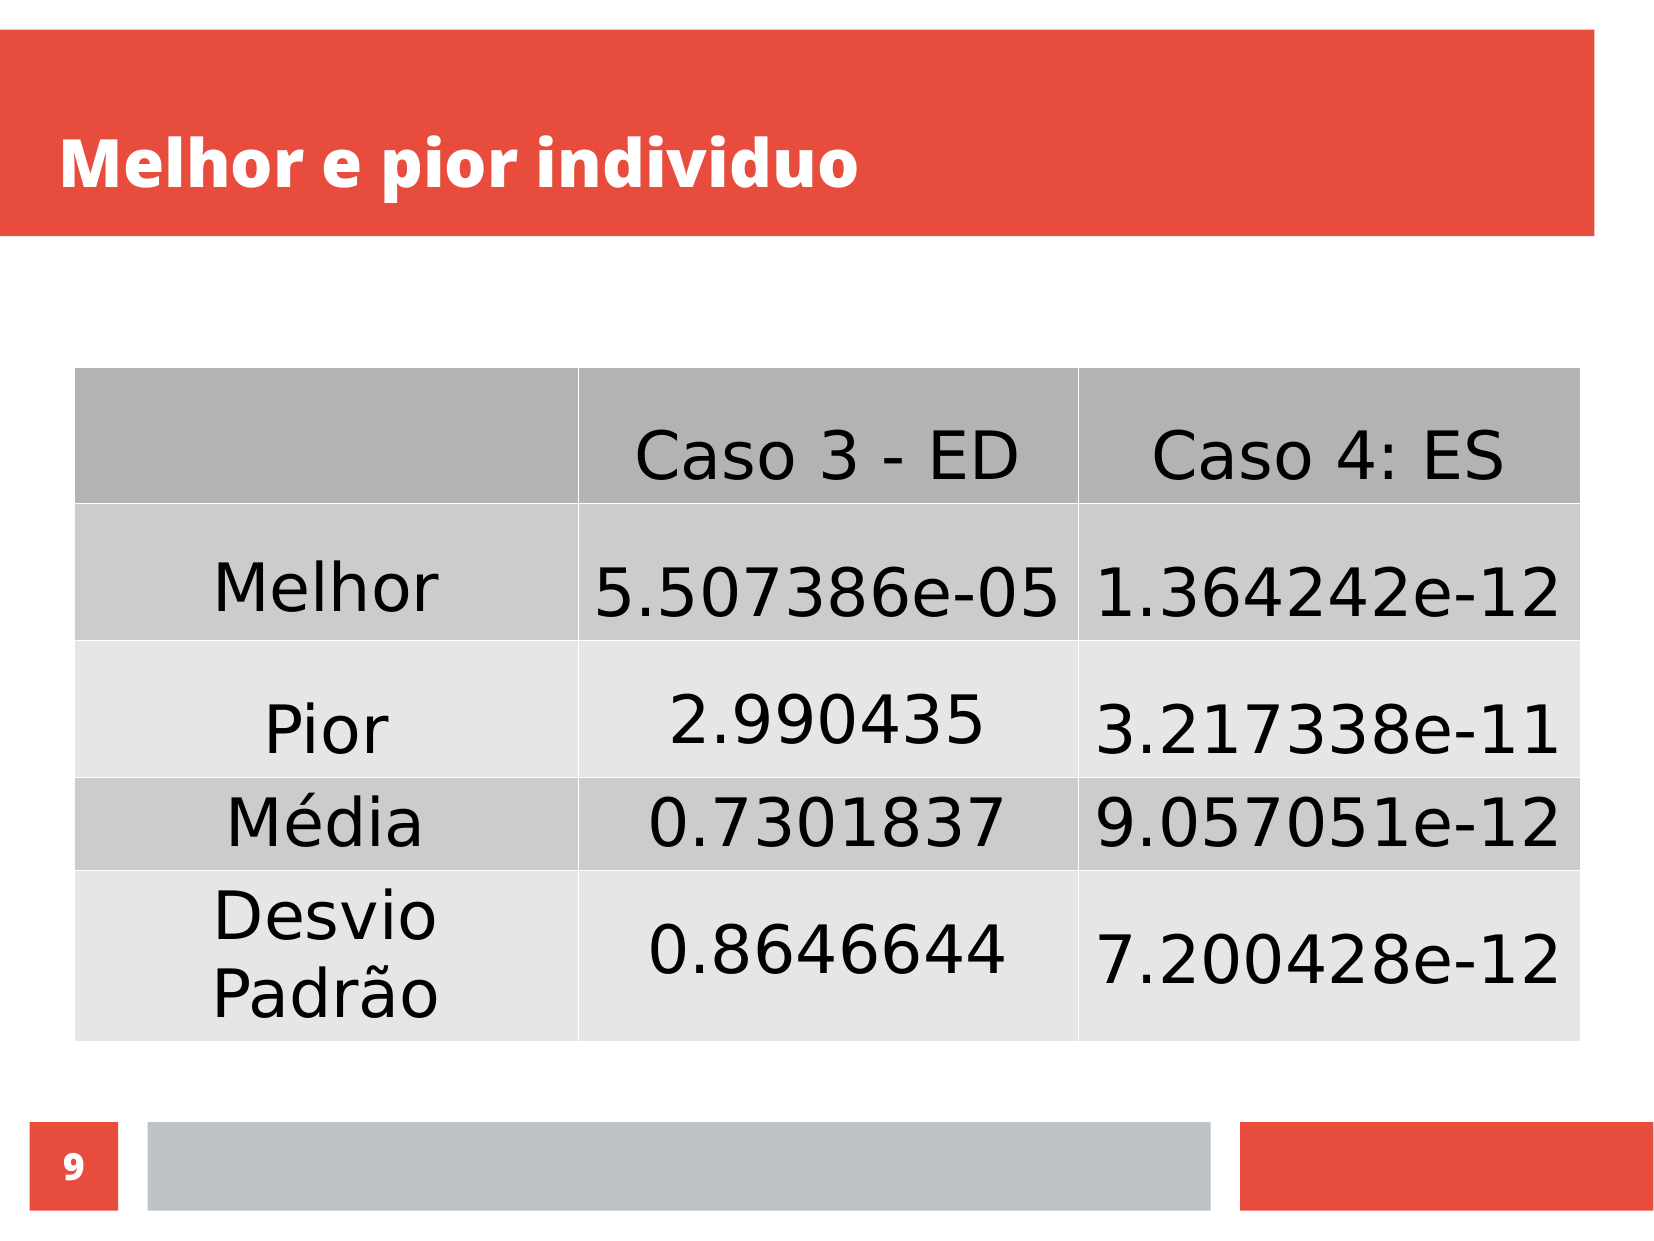

# Melhor e pior individuo
| | Caso 3 - ED | Caso 4: ES |
| --- | --- | --- |
| Melhor | 5.507386e-05 | 1.364242e-12 |
| Pior | 2.990435 | 3.217338e-11 |
| Média | 0.7301837 | 9.057051e-12 |
| Desvio Padrão | 0.8646644 | 7.200428e-12 |
9